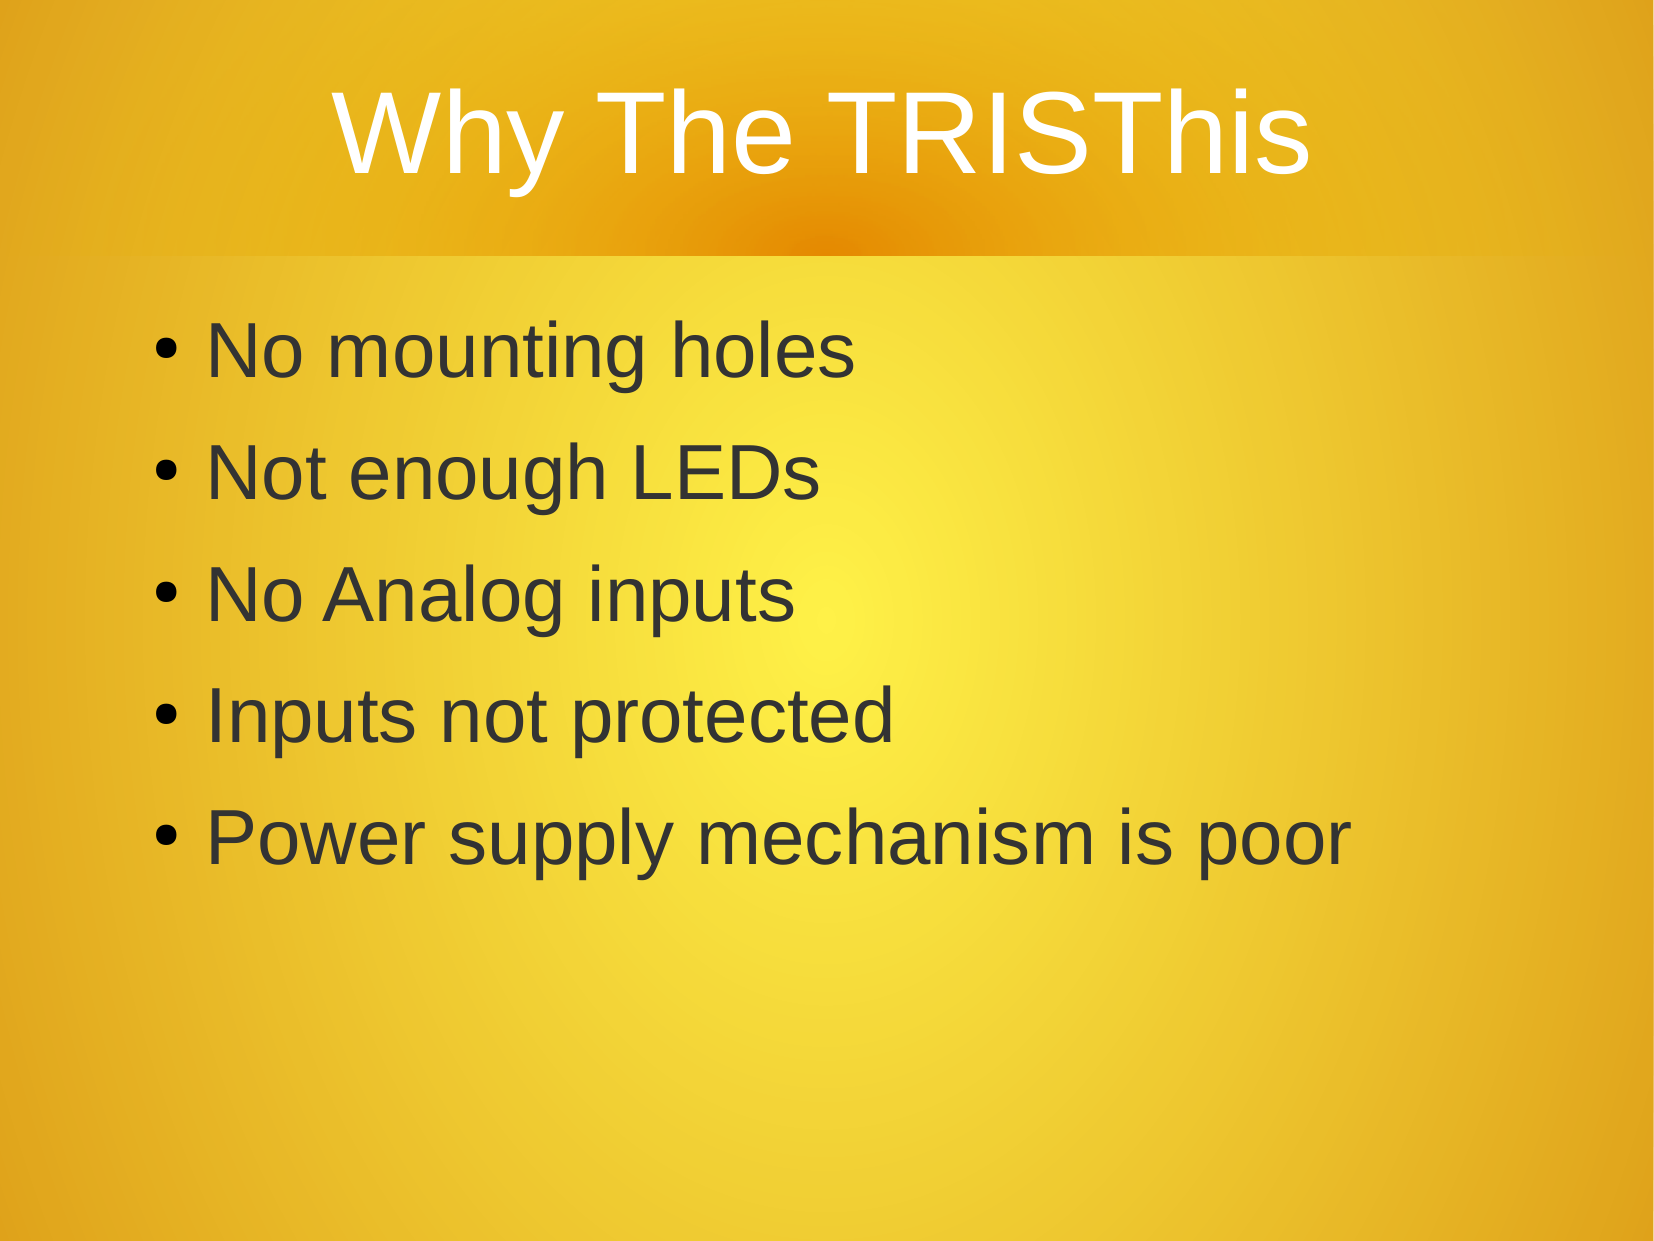

# Why The TRISThis
No mounting holes
Not enough LEDs
No Analog inputs
Inputs not protected
Power supply mechanism is poor